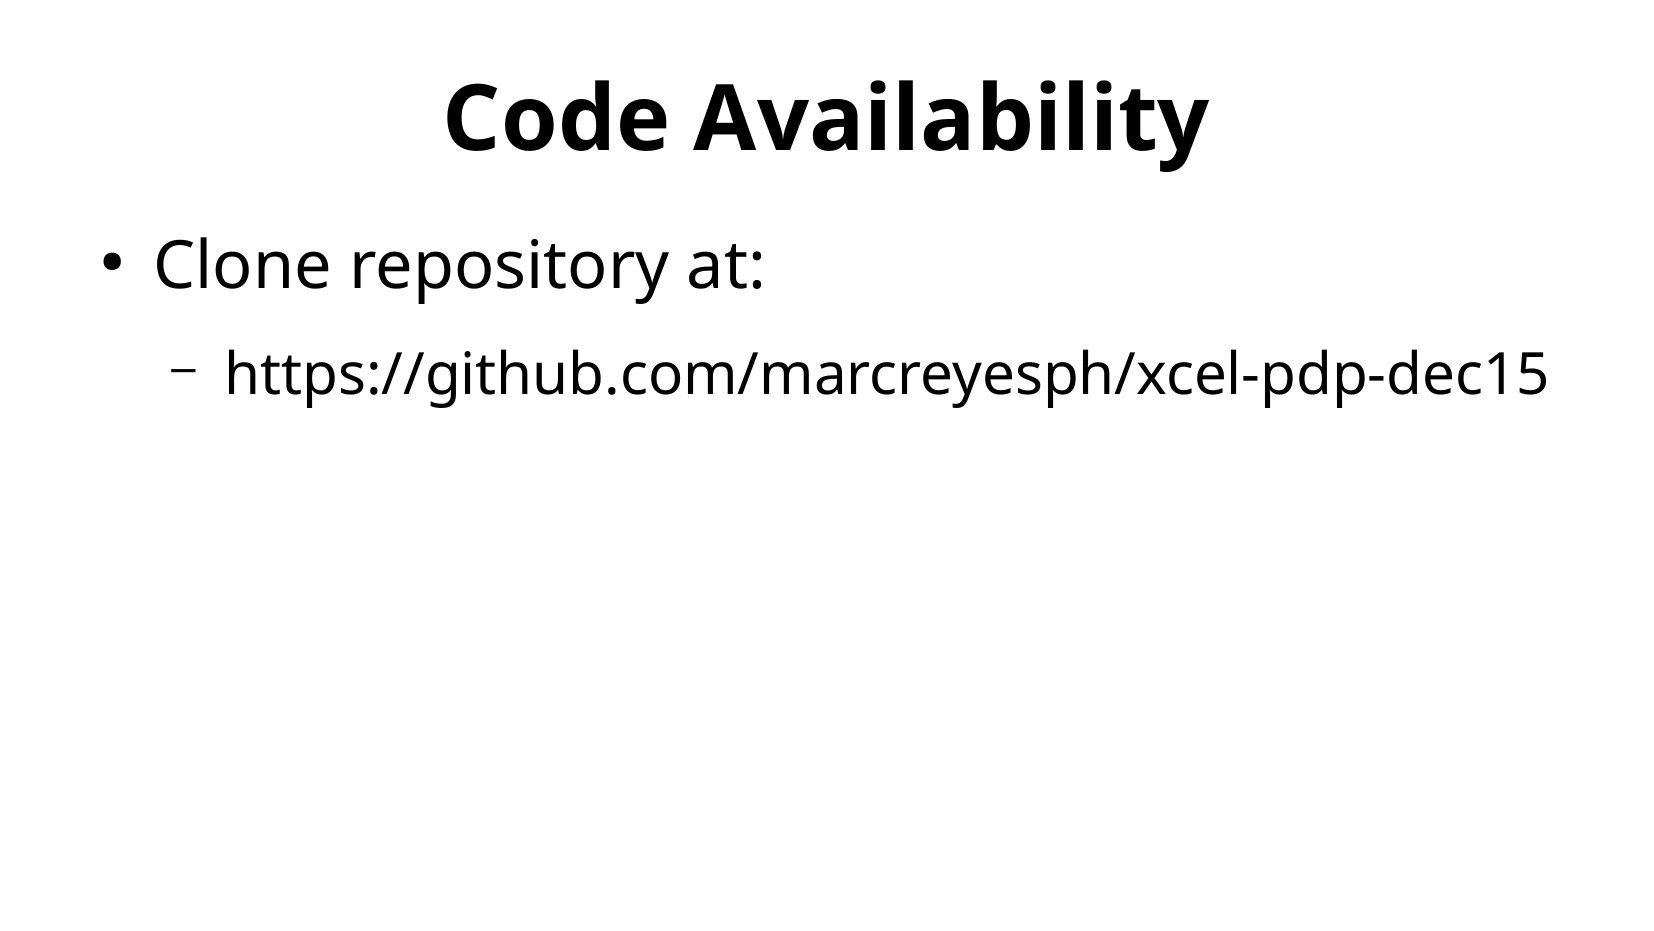

# Code Availability
Clone repository at:
https://github.com/marcreyesph/xcel-pdp-dec15